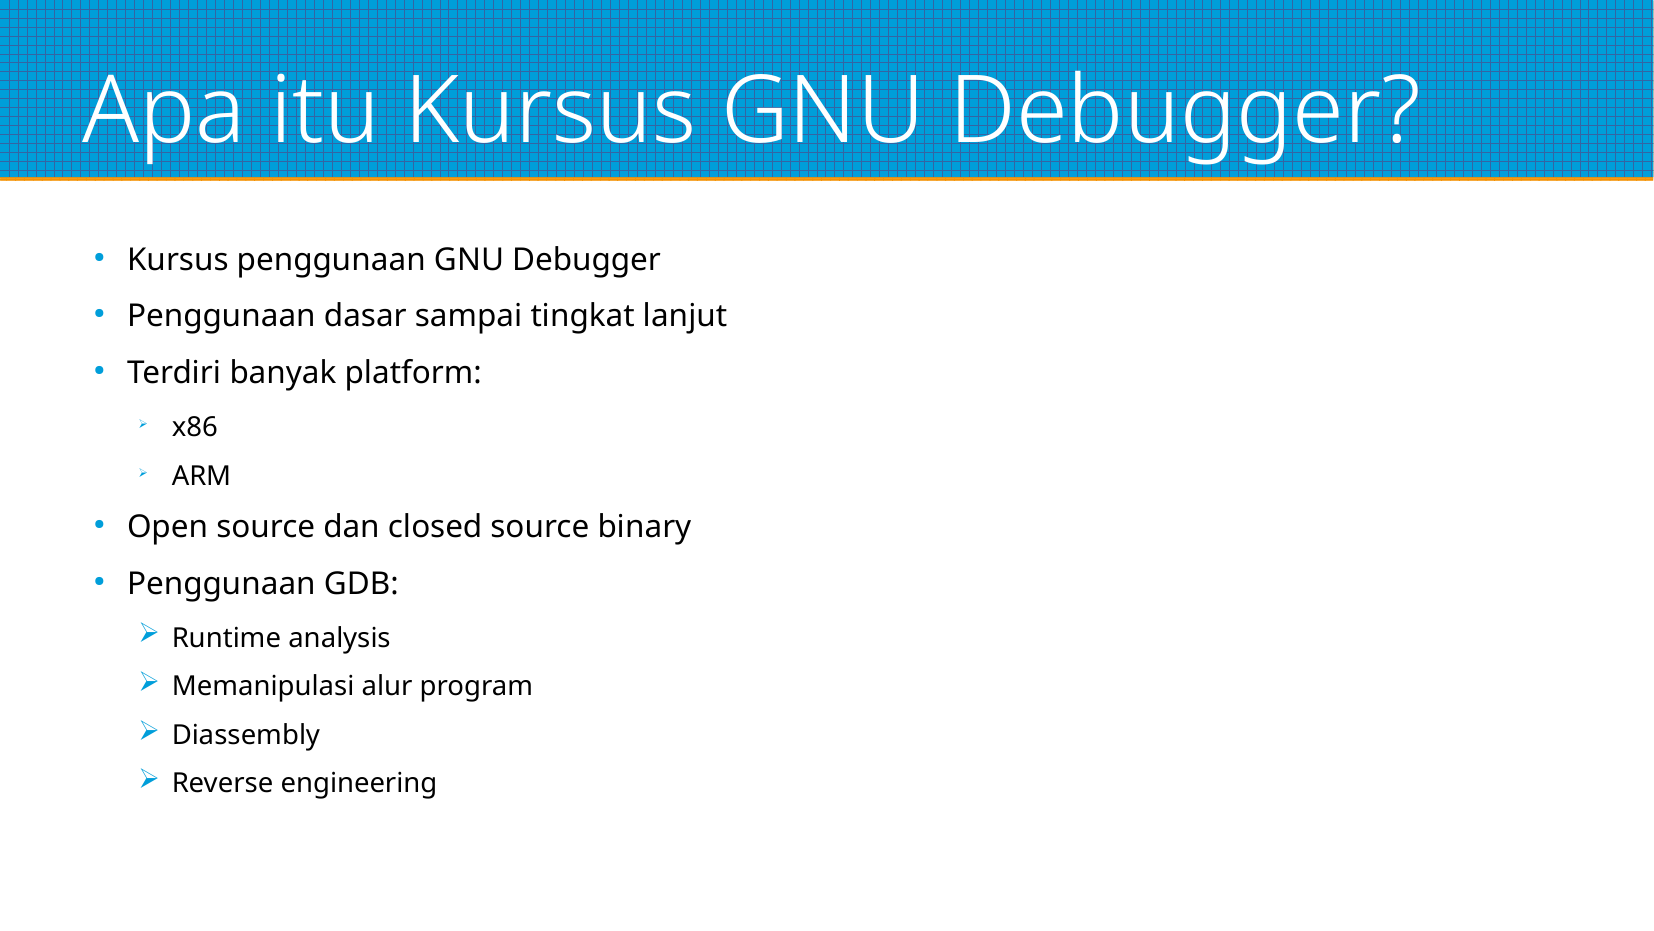

# Apa itu Kursus GNU Debugger?
Kursus penggunaan GNU Debugger
Penggunaan dasar sampai tingkat lanjut
Terdiri banyak platform:
x86
ARM
Open source dan closed source binary
Penggunaan GDB:
Runtime analysis
Memanipulasi alur program
Diassembly
Reverse engineering